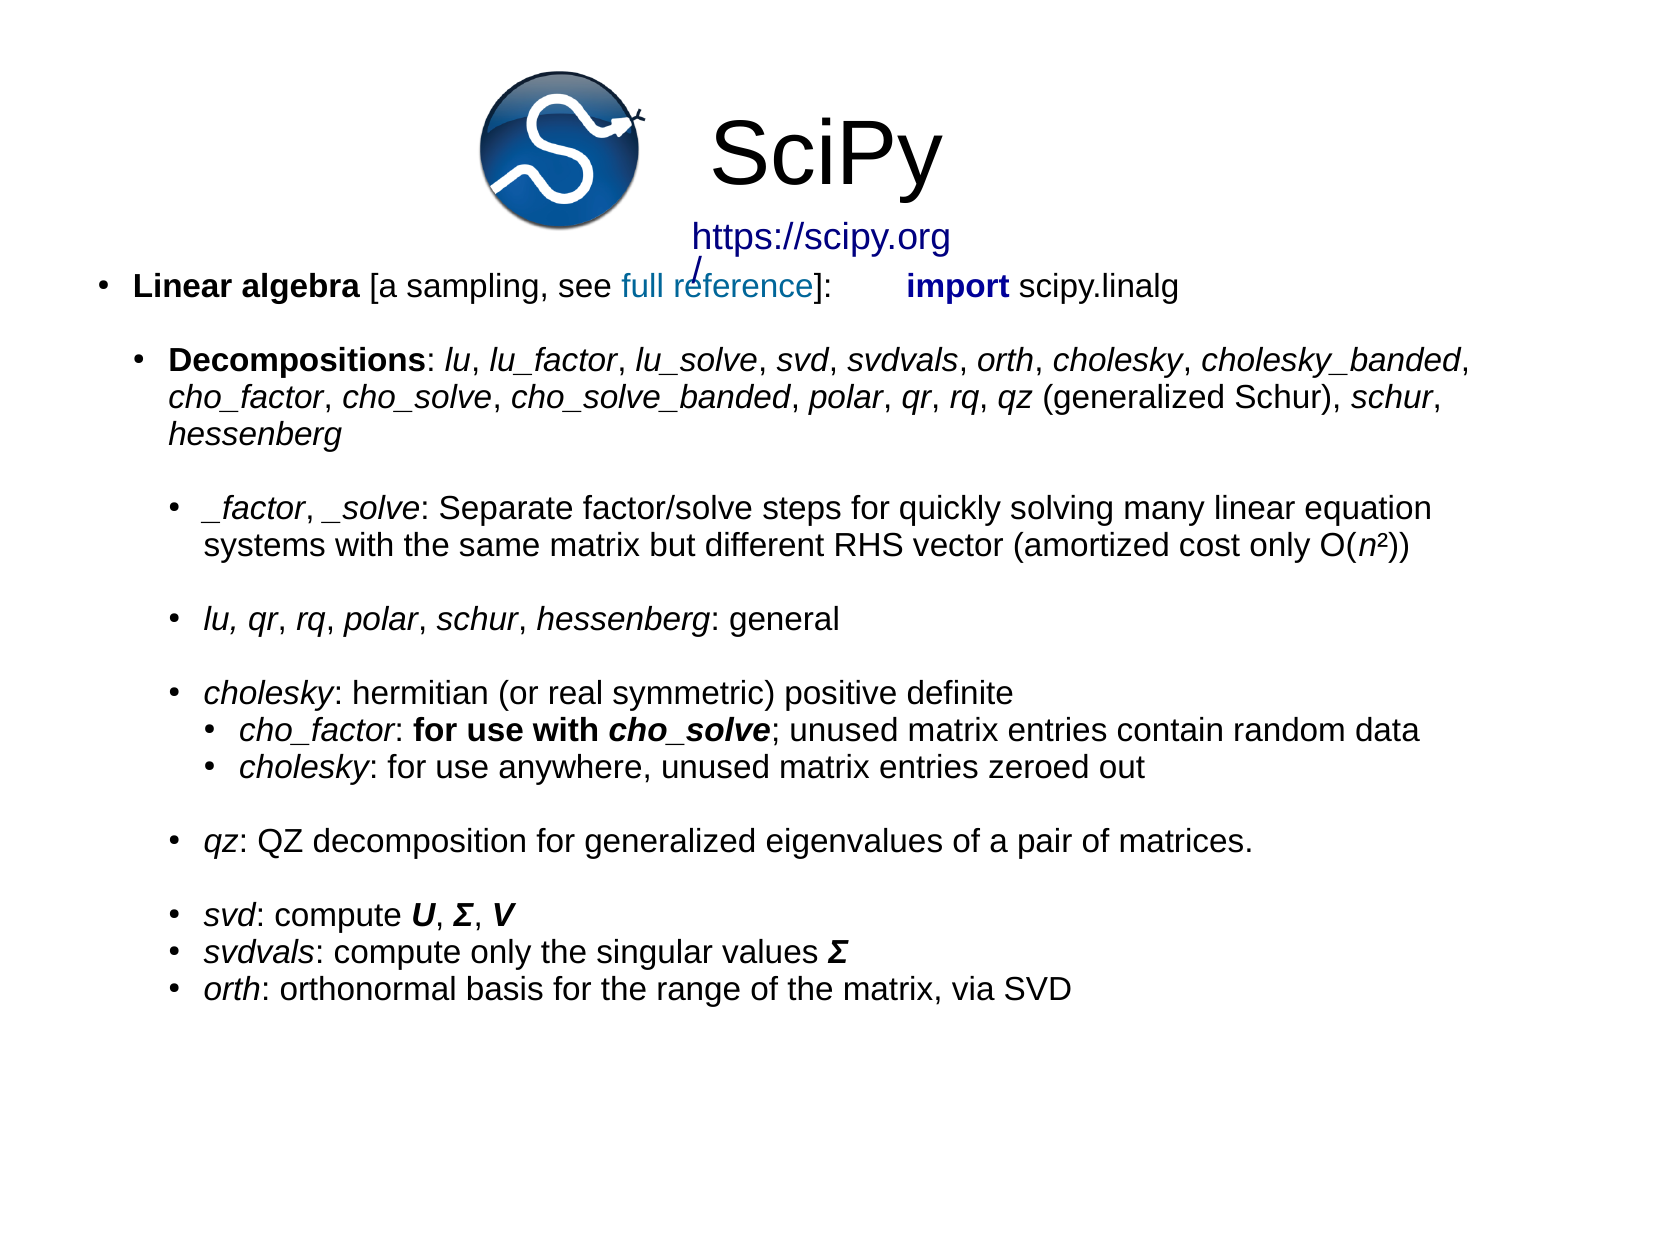

# SciPy
https://scipy.org/
Linear algebra [a sampling, see full reference]: import scipy.linalg
Decompositions: lu, lu_factor, lu_solve, svd, svdvals, orth, cholesky, cholesky_banded, cho_factor, cho_solve, cho_solve_banded, polar, qr, rq, qz (generalized Schur), schur, hessenberg
_factor, _solve: Separate factor/solve steps for quickly solving many linear equation systems with the same matrix but different RHS vector (amortized cost only O(n²))
lu, qr, rq, polar, schur, hessenberg: general
cholesky: hermitian (or real symmetric) positive definite
cho_factor: for use with cho_solve; unused matrix entries contain random data
cholesky: for use anywhere, unused matrix entries zeroed out
qz: QZ decomposition for generalized eigenvalues of a pair of matrices.
svd: compute U, Σ, V
svdvals: compute only the singular values Σ
orth: orthonormal basis for the range of the matrix, via SVD